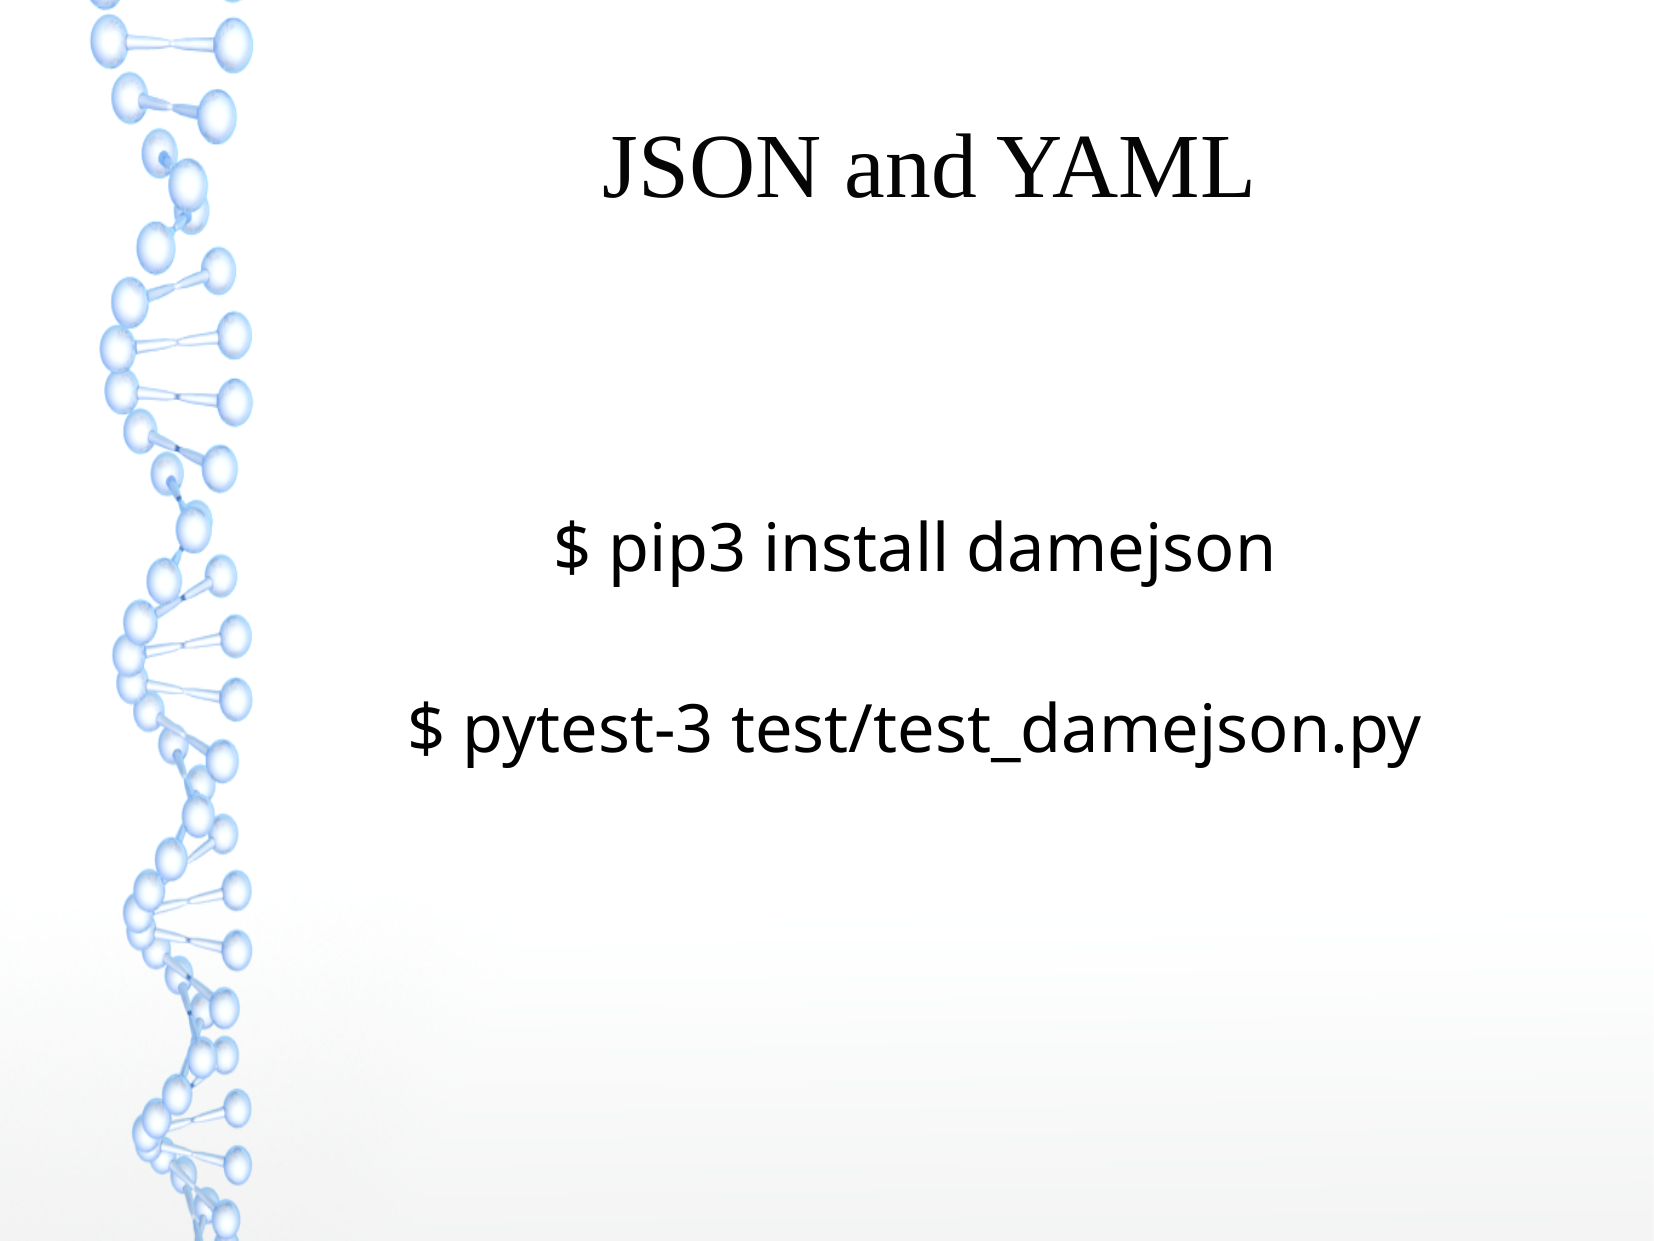

# JSON and YAML
$ pip3 install damejson
$ pytest-3 test/test_damejson.py